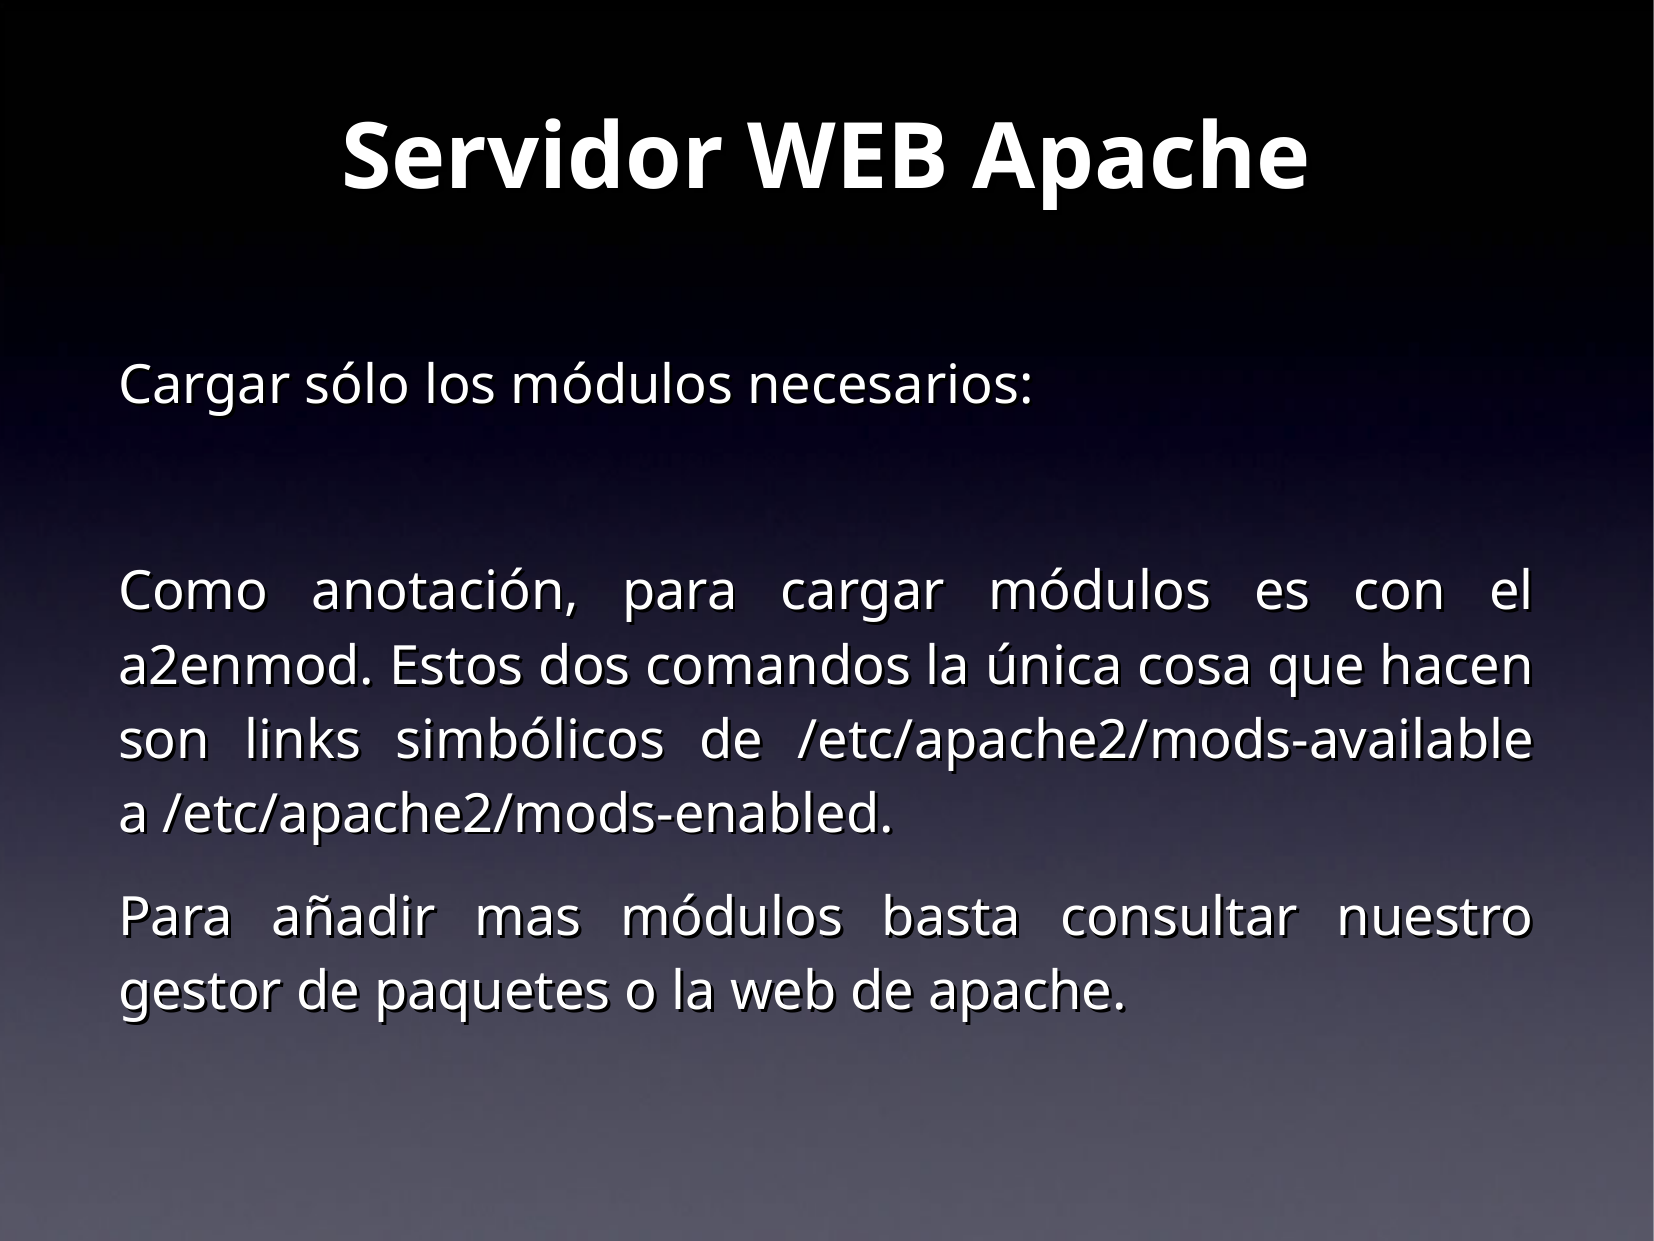

# Servidor WEB Apache
Cargar sólo los módulos necesarios:
Como anotación, para cargar módulos es con el a2enmod. Estos dos comandos la única cosa que hacen son links simbólicos de /etc/apache2/mods-available a /etc/apache2/mods-enabled.
Para añadir mas módulos basta consultar nuestro gestor de paquetes o la web de apache.